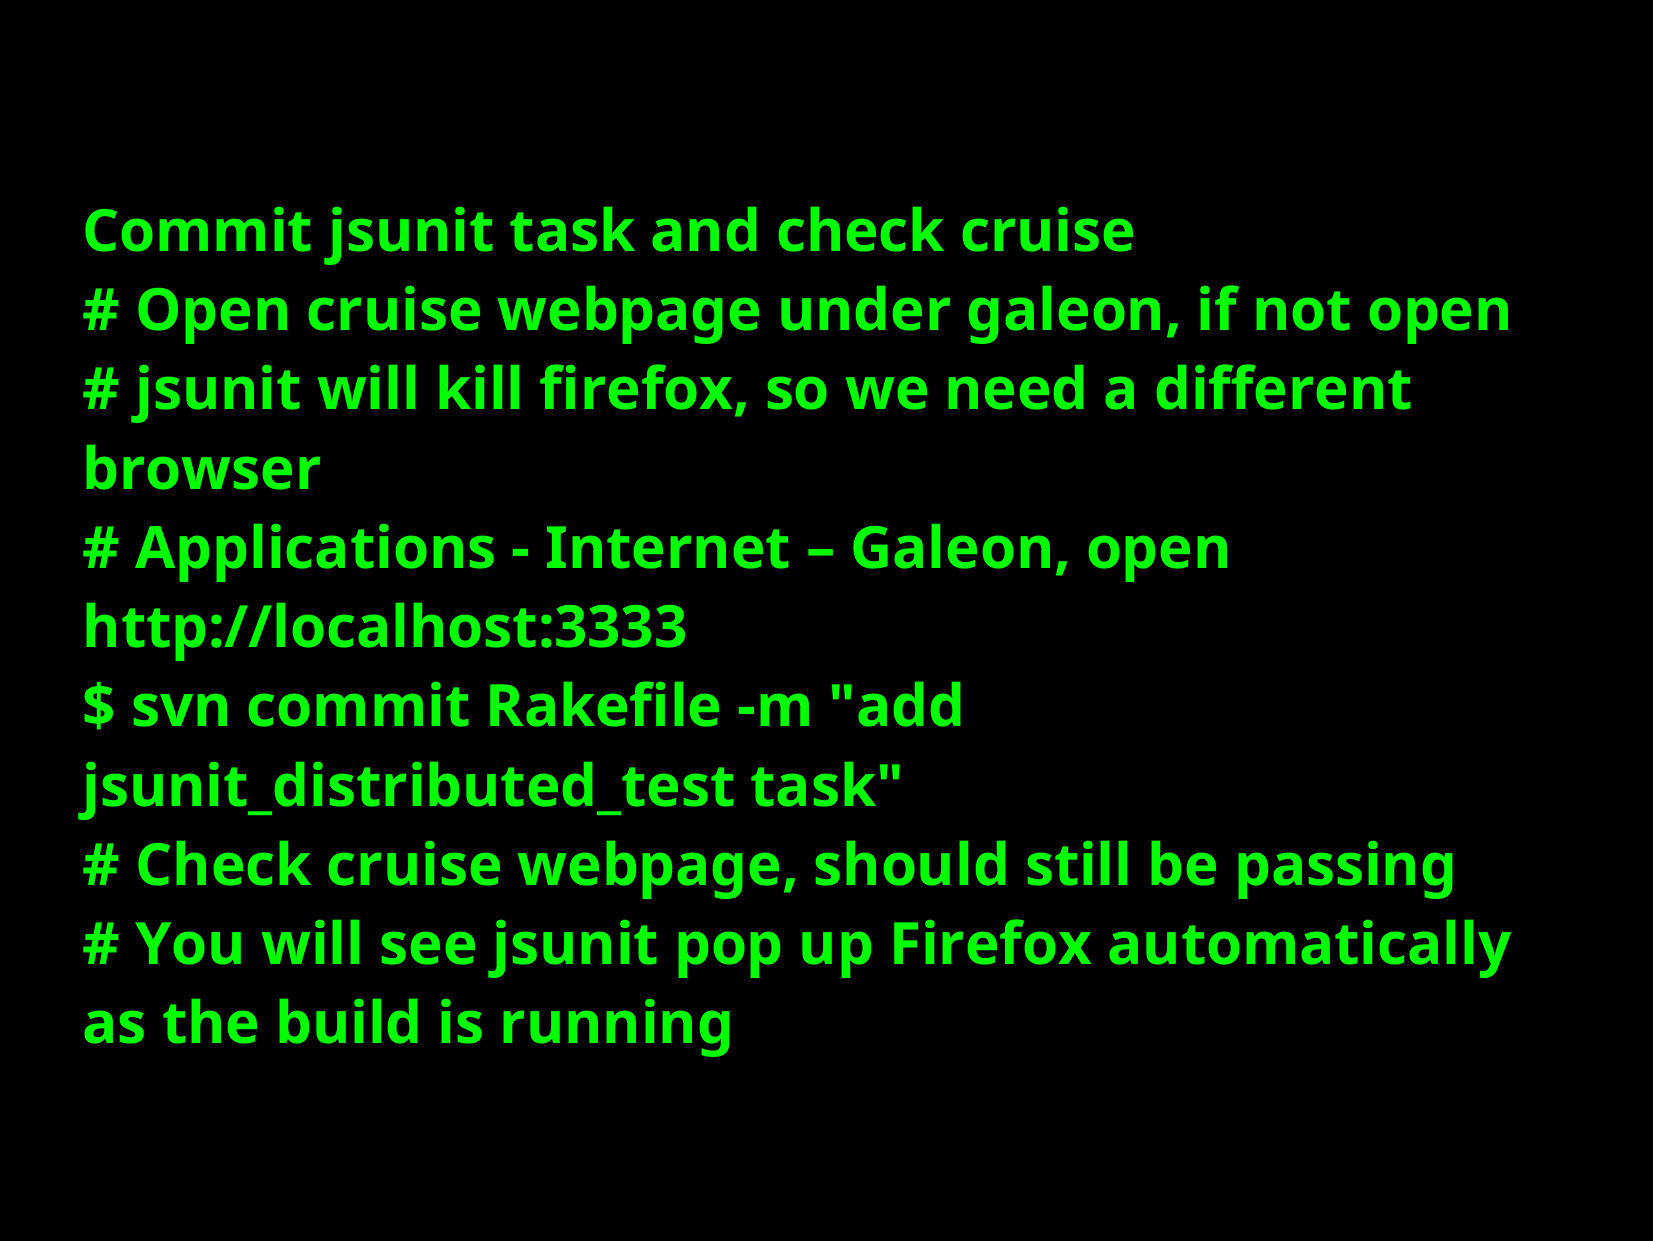

# Commit jsunit task and check cruise # Open cruise webpage under galeon, if not open # jsunit will kill firefox, so we need a different browser # Applications - Internet – Galeon, open http://localhost:3333 $ svn commit Rakefile -m "add jsunit_distributed_test task" # Check cruise webpage, should still be passing # You will see jsunit pop up Firefox automatically as the build is running